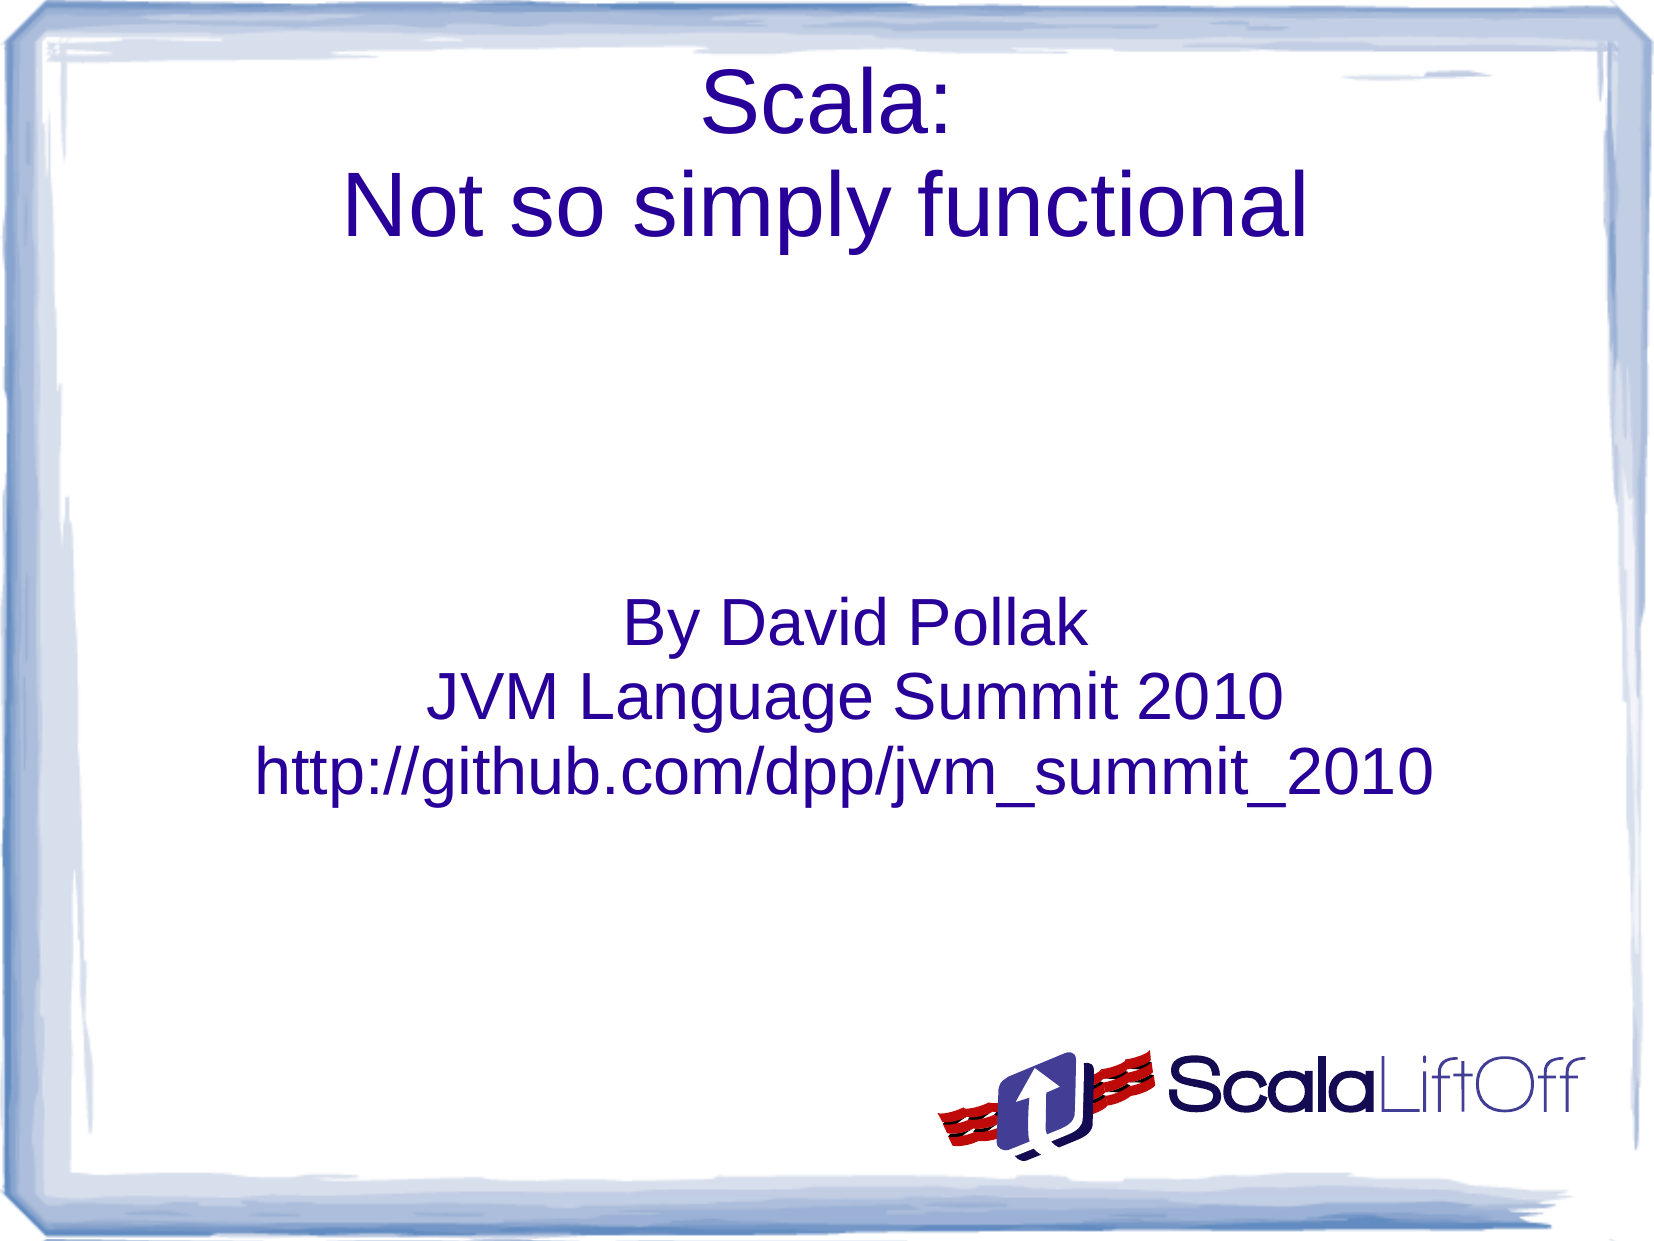

# Scala: Not so simply functional
By David Pollak
JVM Language Summit 2010
http://github.com/dpp/jvm_summit_2010